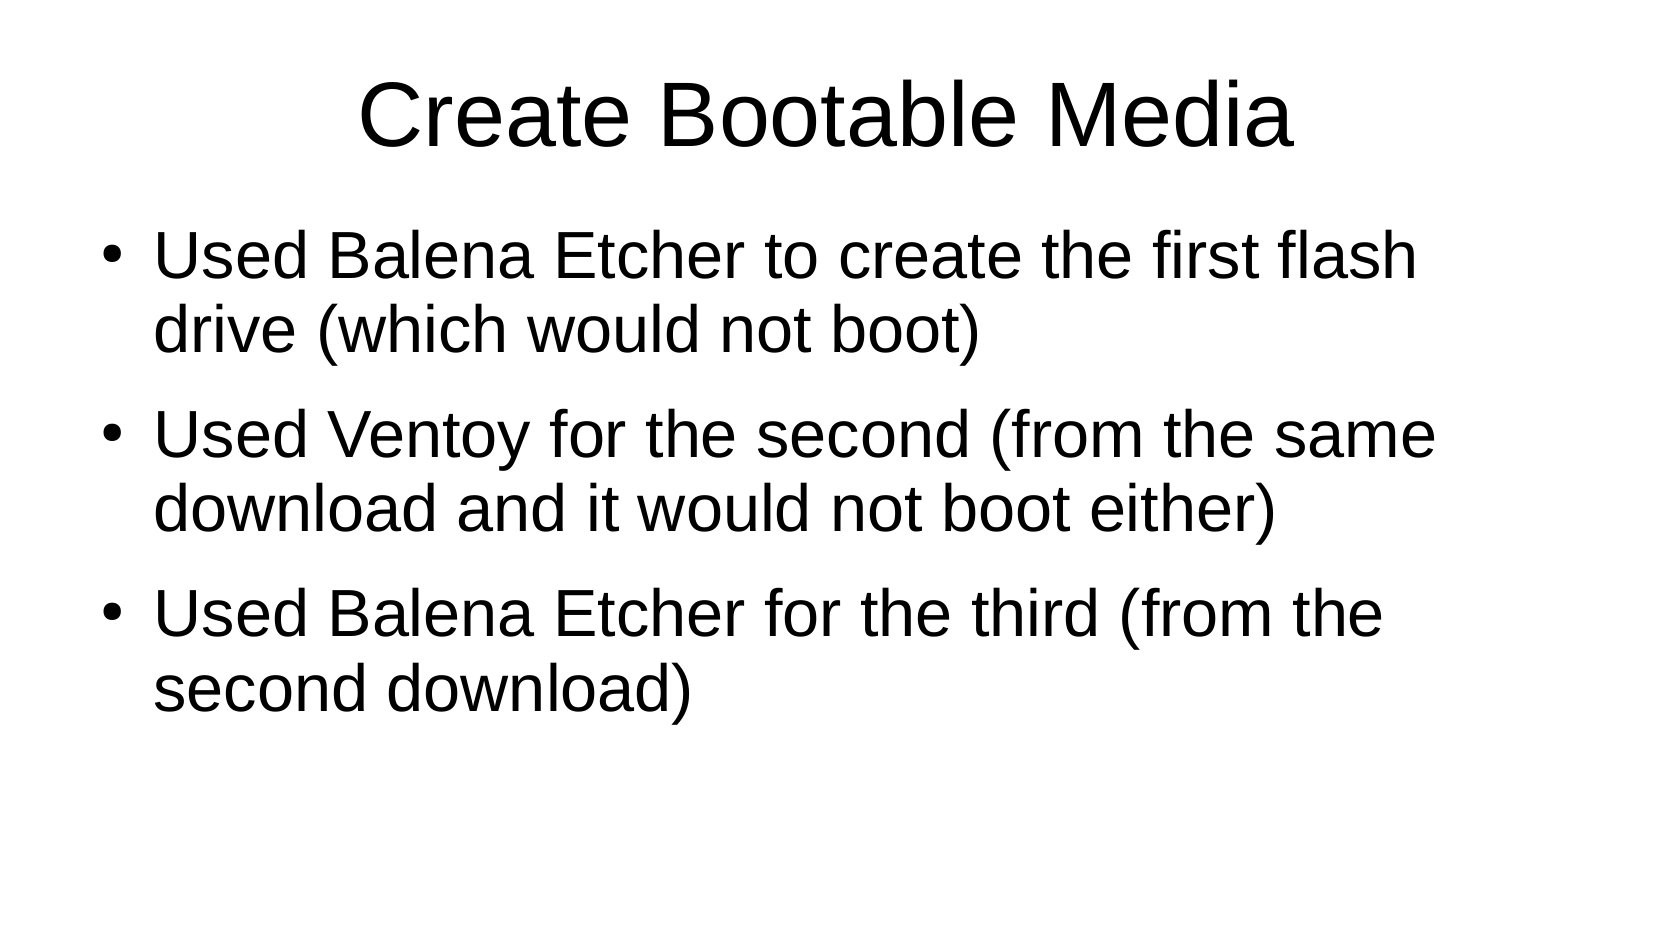

# Create Bootable Media
Used Balena Etcher to create the first flash drive (which would not boot)
Used Ventoy for the second (from the same download and it would not boot either)
Used Balena Etcher for the third (from the second download)